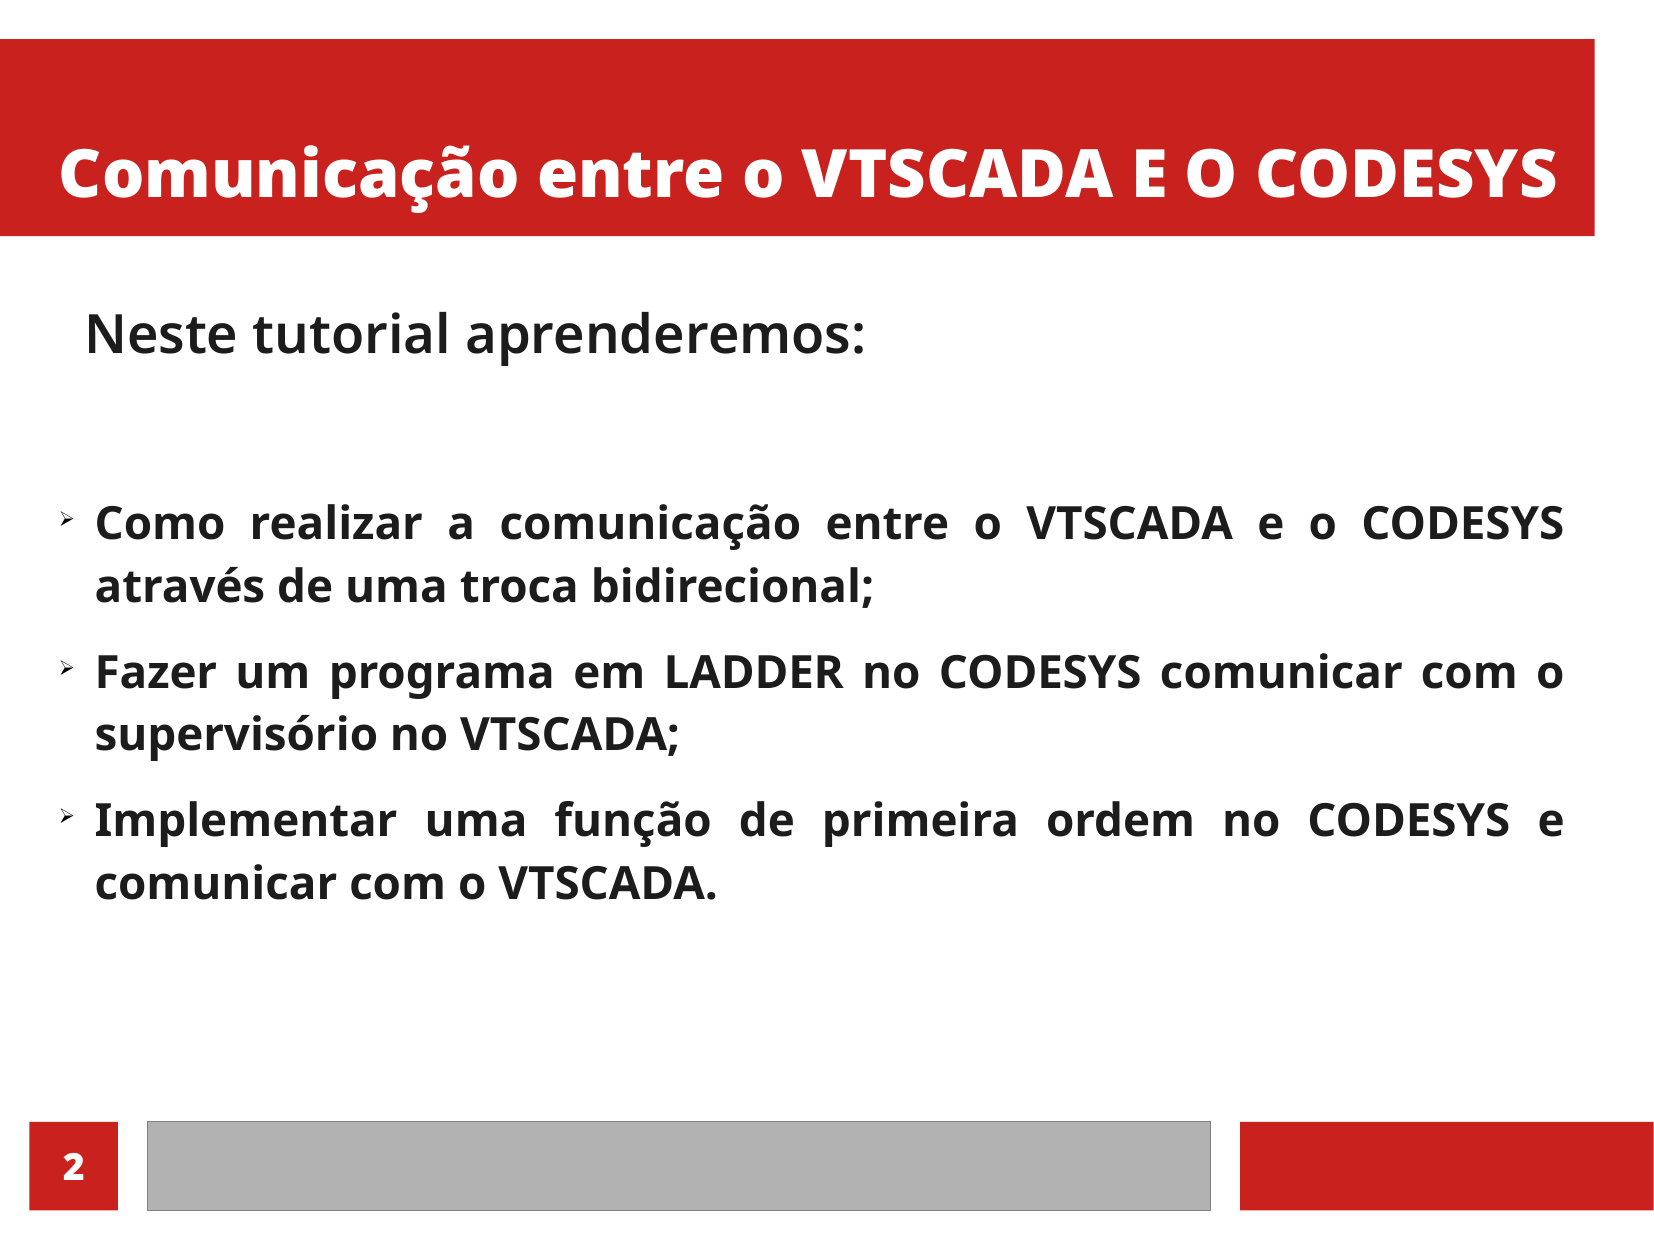

# Comunicação entre o VTSCADA E O CODESYS
Neste tutorial aprenderemos:
Como realizar a comunicação entre o VTSCADA e o CODESYS através de uma troca bidirecional;
Fazer um programa em LADDER no CODESYS comunicar com o supervisório no VTSCADA;
Implementar uma função de primeira ordem no CODESYS e comunicar com o VTSCADA.
2